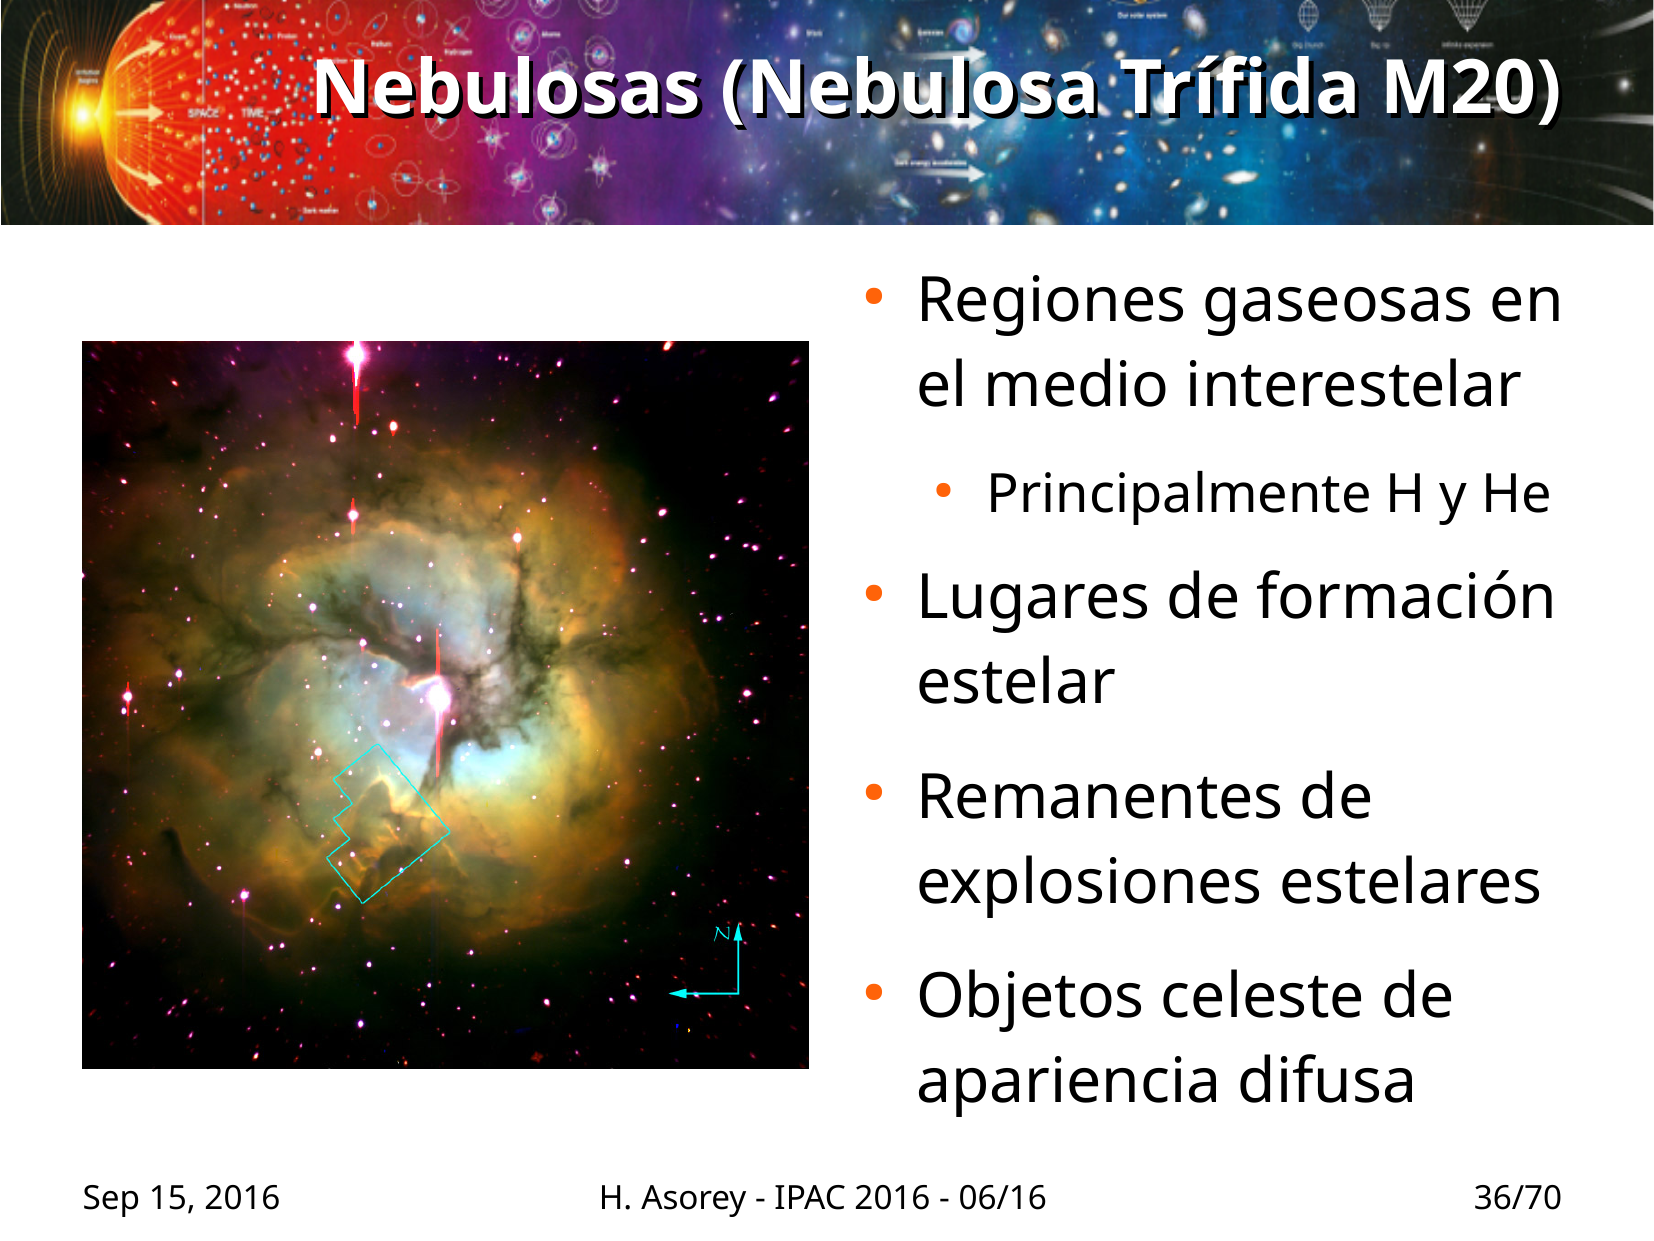

# Nebulosas (Nebulosa Trífida M20)
Regiones gaseosas en el medio interestelar
Principalmente H y He
Lugares de formación estelar
Remanentes de explosiones estelares
Objetos celeste de apariencia difusa
Sep 15, 2016
H. Asorey - IPAC 2016 - 06/16
36